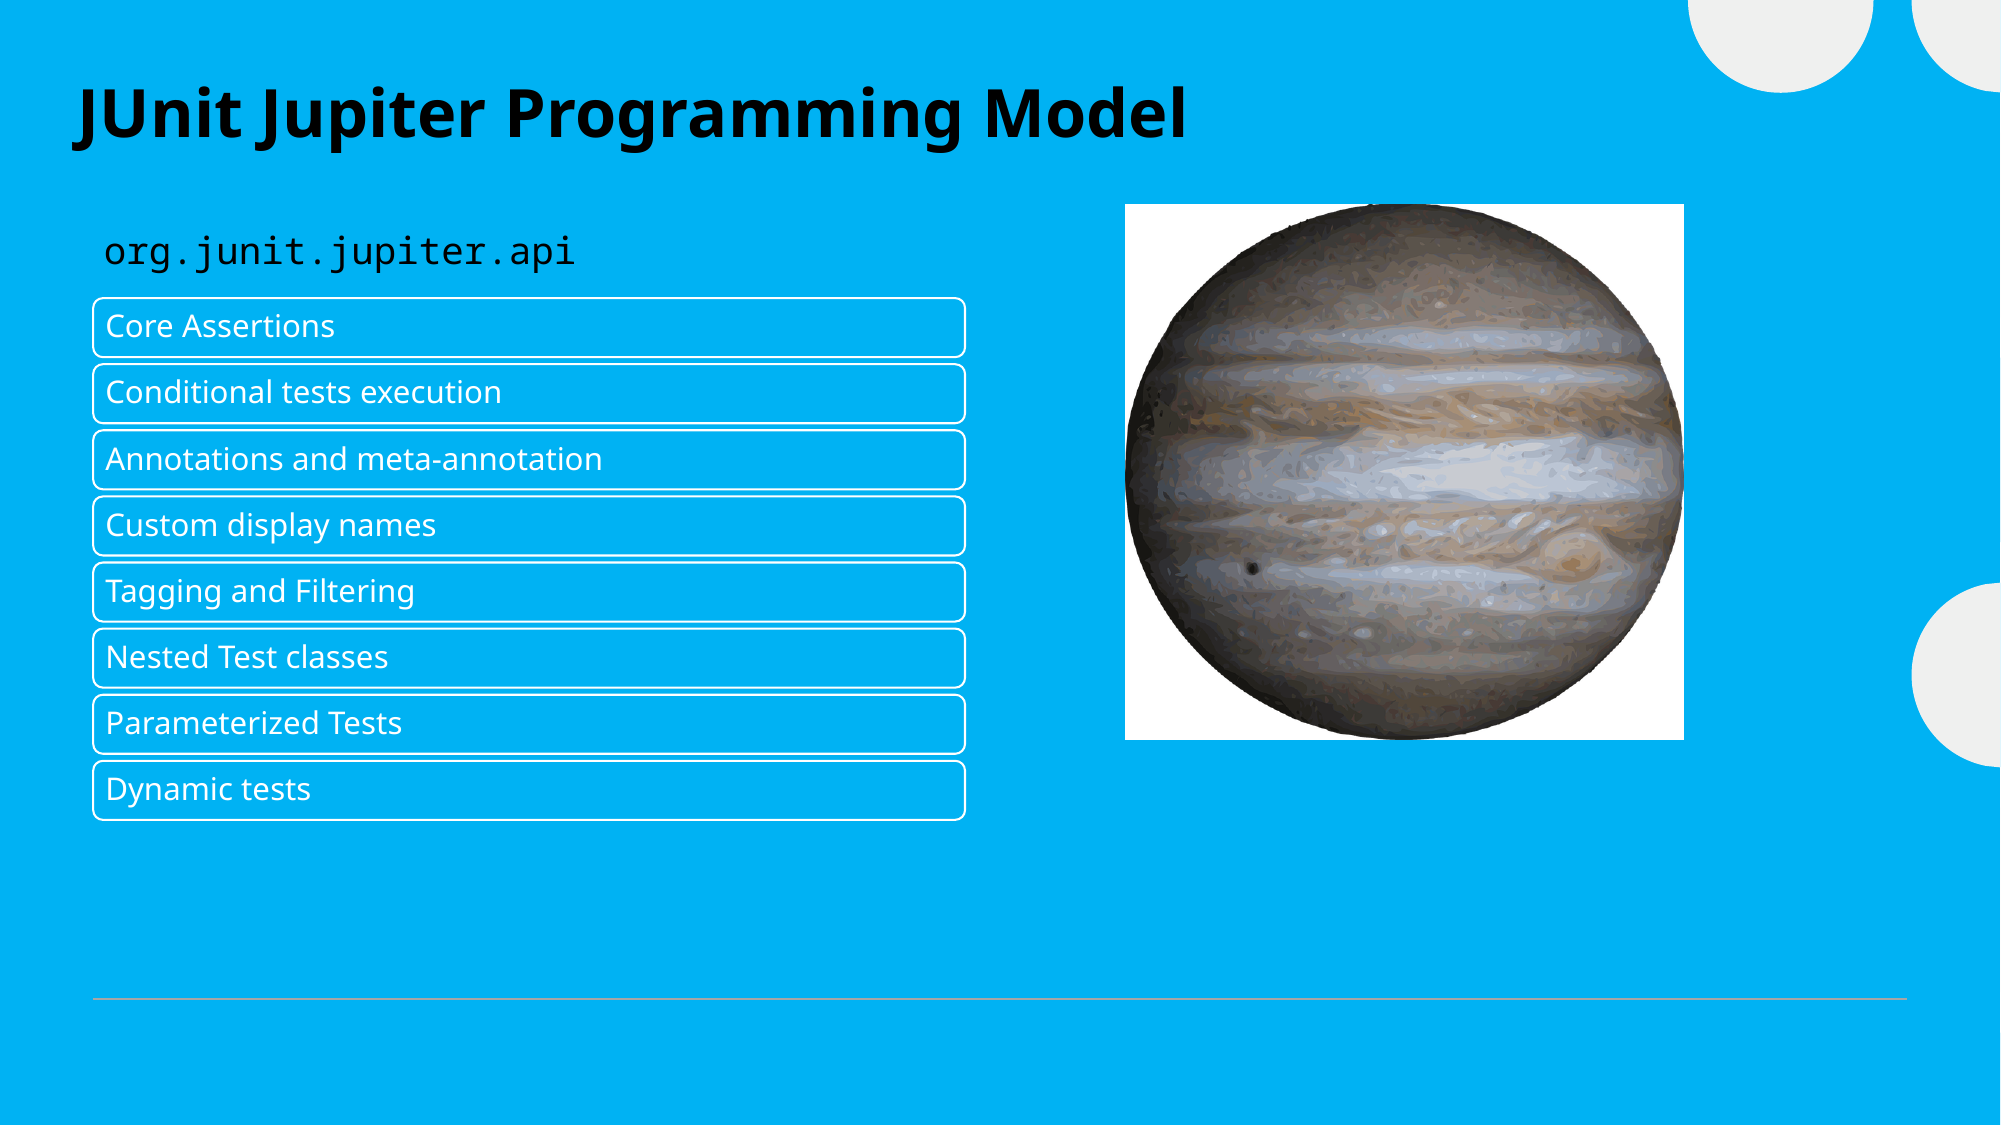

# JUnit Jupiter Programming Model
org.junit.jupiter.api
Core Assertions
Conditional tests execution
Annotations and meta-annotation
Custom display names
Tagging and Filtering
Nested Test classes
Parameterized Tests
Dynamic tests